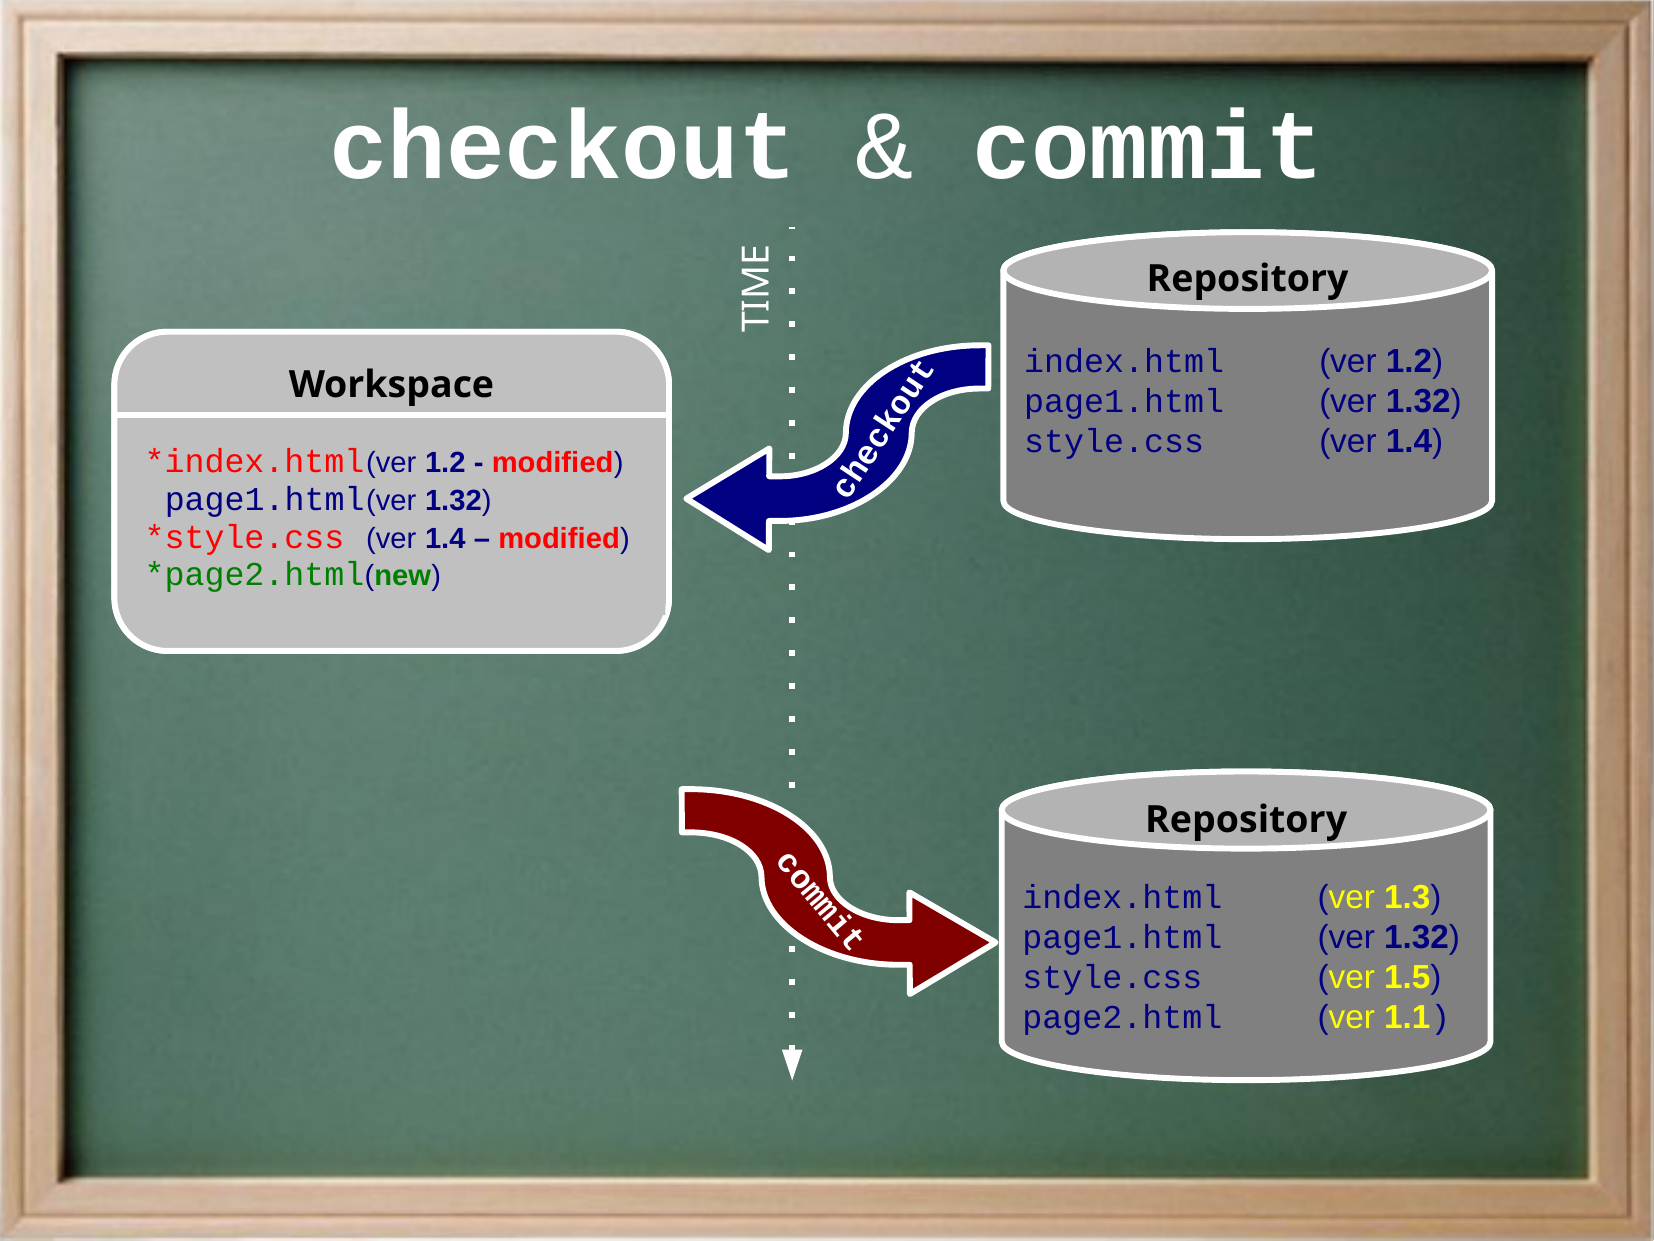

# checkout & commit
TIME
Repository
index.html 		(ver 1.2)
page1.html		(ver 1.32)
style.css		(ver 1.4)
Workspace
Workspace
*index.html	(ver 1.2 - modified)
 page1.html	(ver 1.32)
*style.css	(ver 1.4 – modified)
*page2.html(new)
checkout
index.html 	 	(ver 1.2)
page1.html		(ver 1.32)
style.css		(ver 1.4)
Repository
index.html 		(ver 1.3)
page1.html		(ver 1.32)
style.css		(ver 1.5)
page2.html		(ver 1.1)
commit